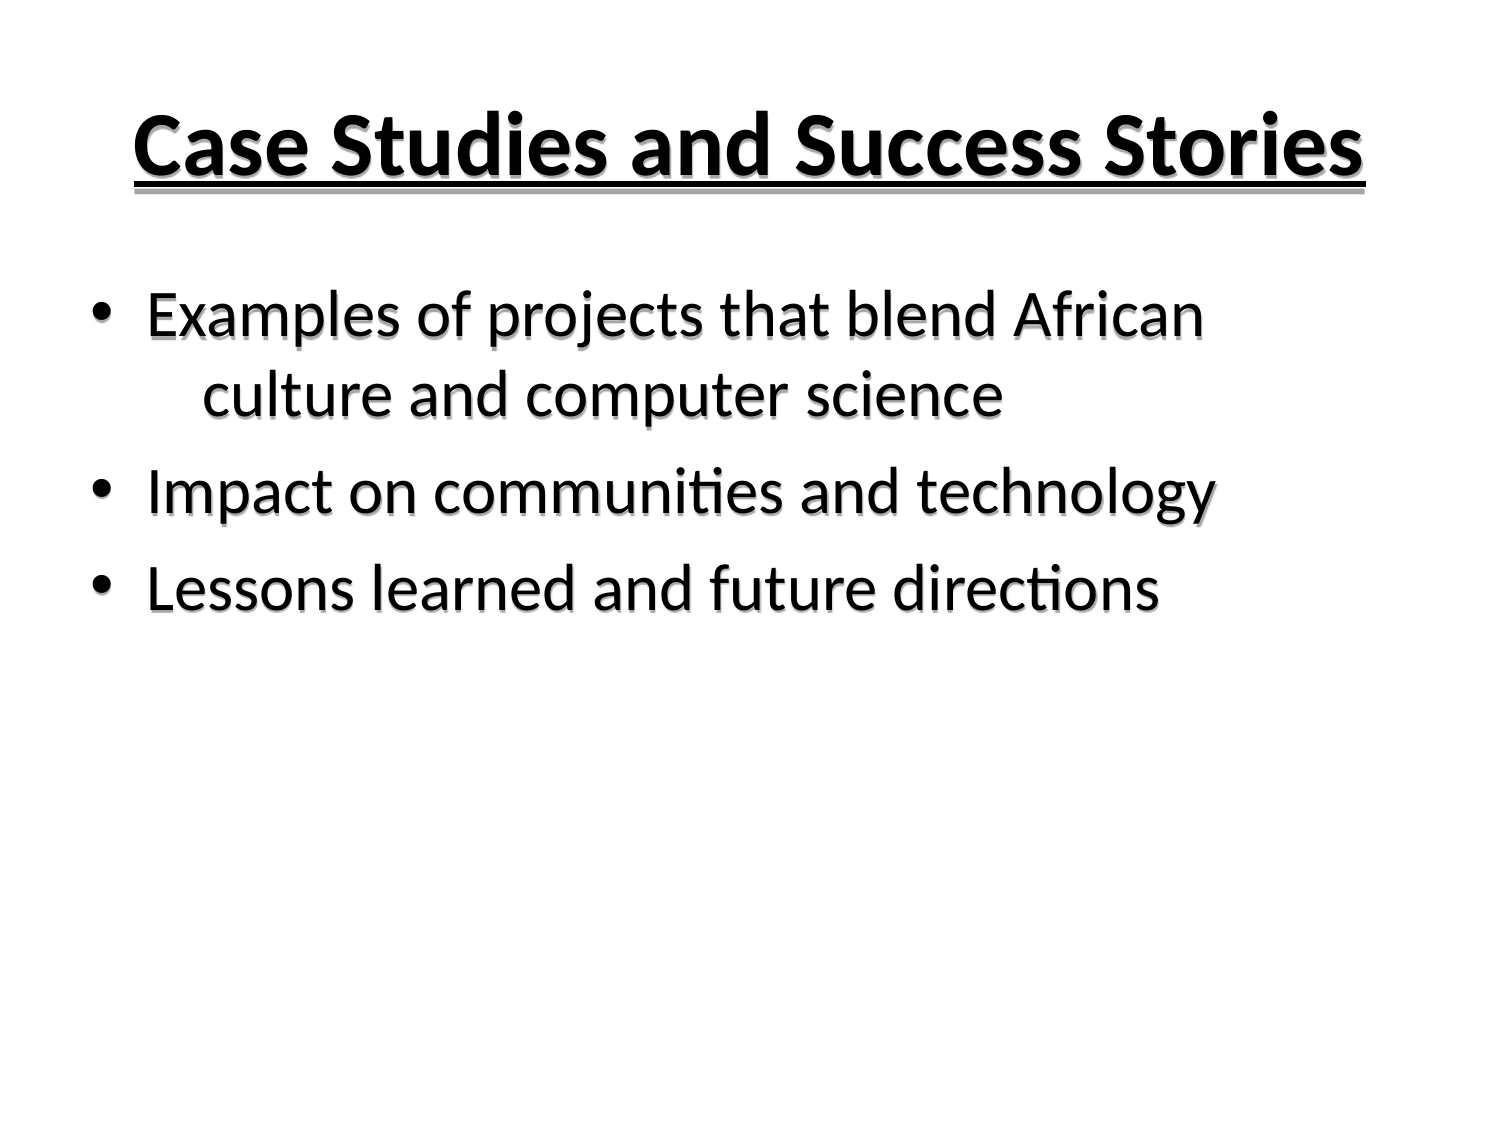

# Case Studies and Success Stories
Examples of projects that blend African culture and computer science
Impact on communities and technology
Lessons learned and future directions